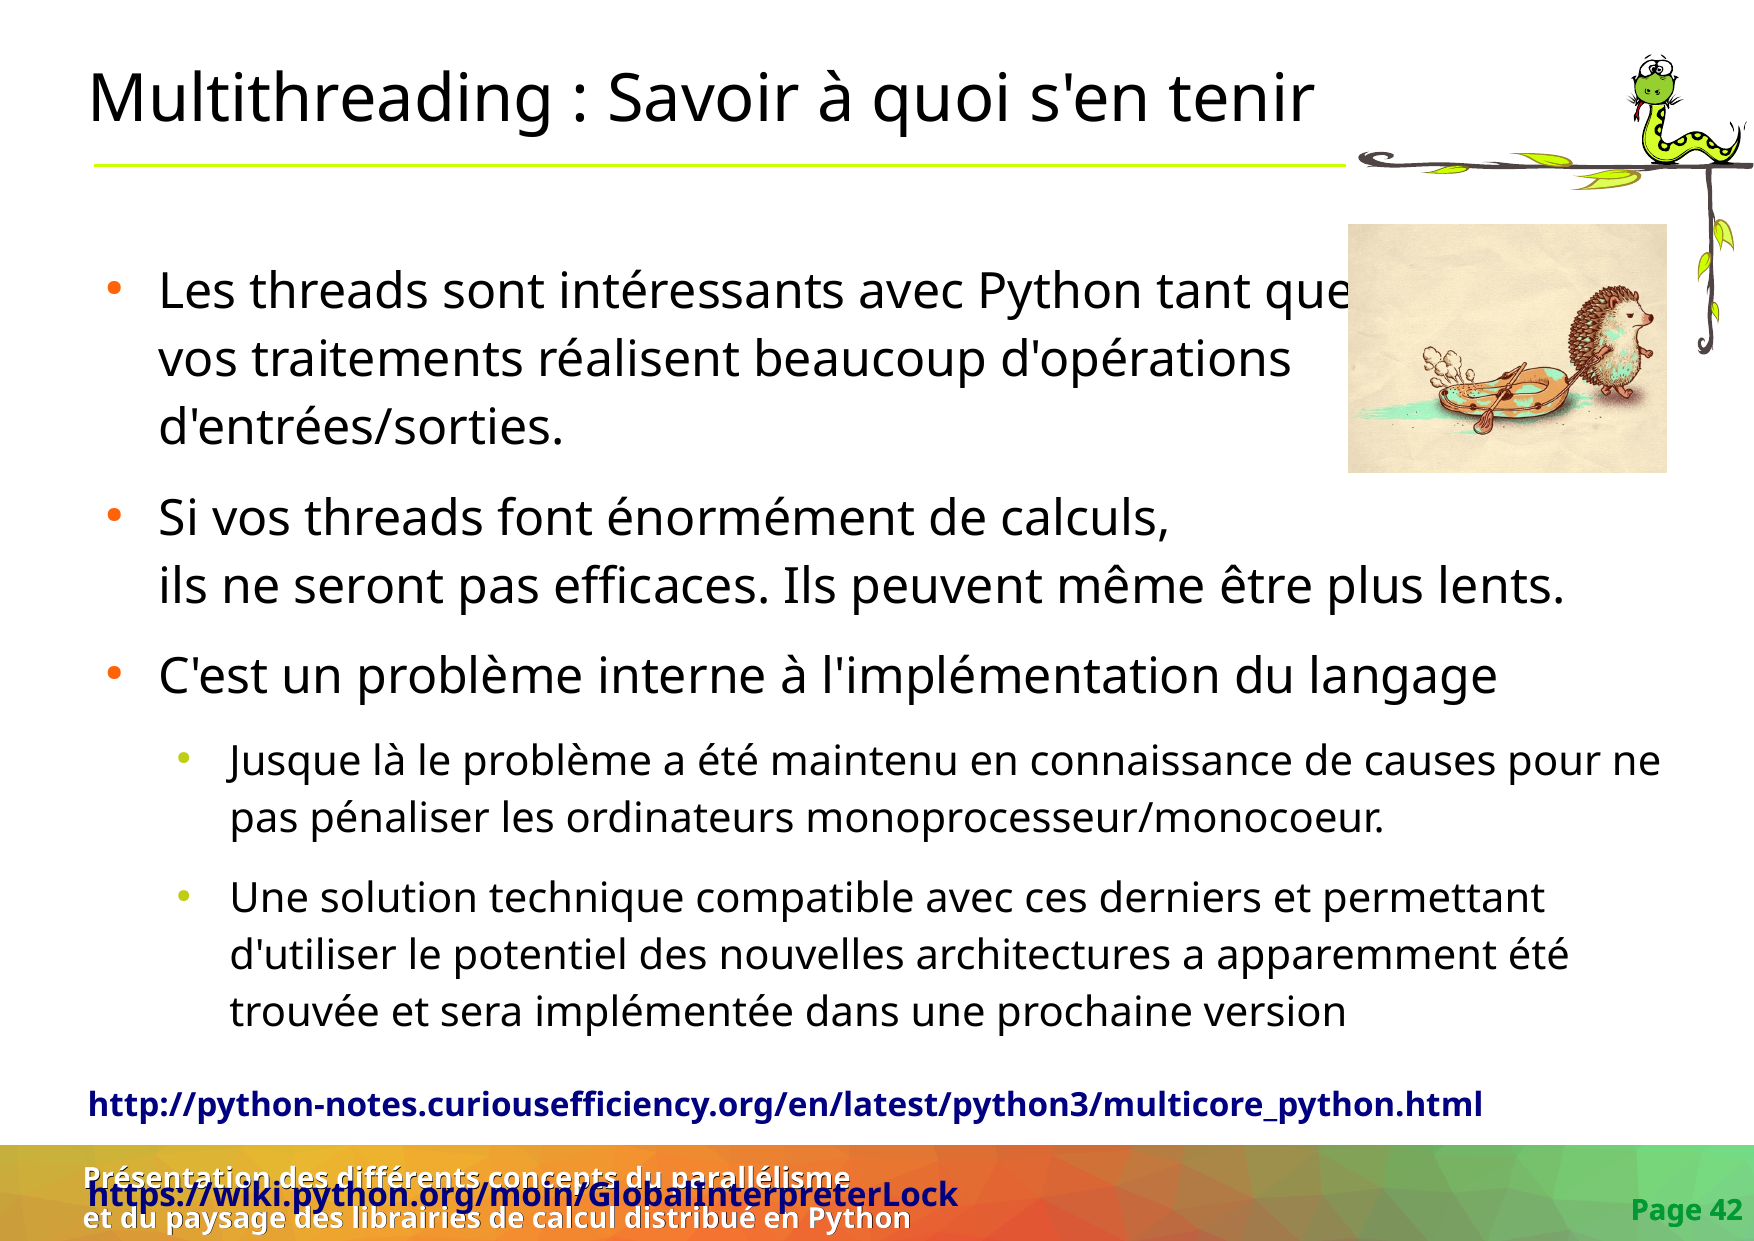

# Multithreading : Savoir à quoi s'en tenir
Les threads sont intéressants avec Python tant que
vos traitements réalisent beaucoup d'opérations
d'entrées/sorties.
Si vos threads font énormément de calculs,
ils ne seront pas efficaces. Ils peuvent même être plus lents.
C'est un problème interne à l'implémentation du langage
Jusque là le problème a été maintenu en connaissance de causes pour ne pas pénaliser les ordinateurs monoprocesseur/monocoeur.
Une solution technique compatible avec ces derniers et permettant d'utiliser le potentiel des nouvelles architectures a apparemment été trouvée et sera implémentée dans une prochaine version
http://python-notes.curiousefficiency.org/en/latest/python3/multicore_python.html
https://wiki.python.org/moin/GlobalInterpreterLock
42